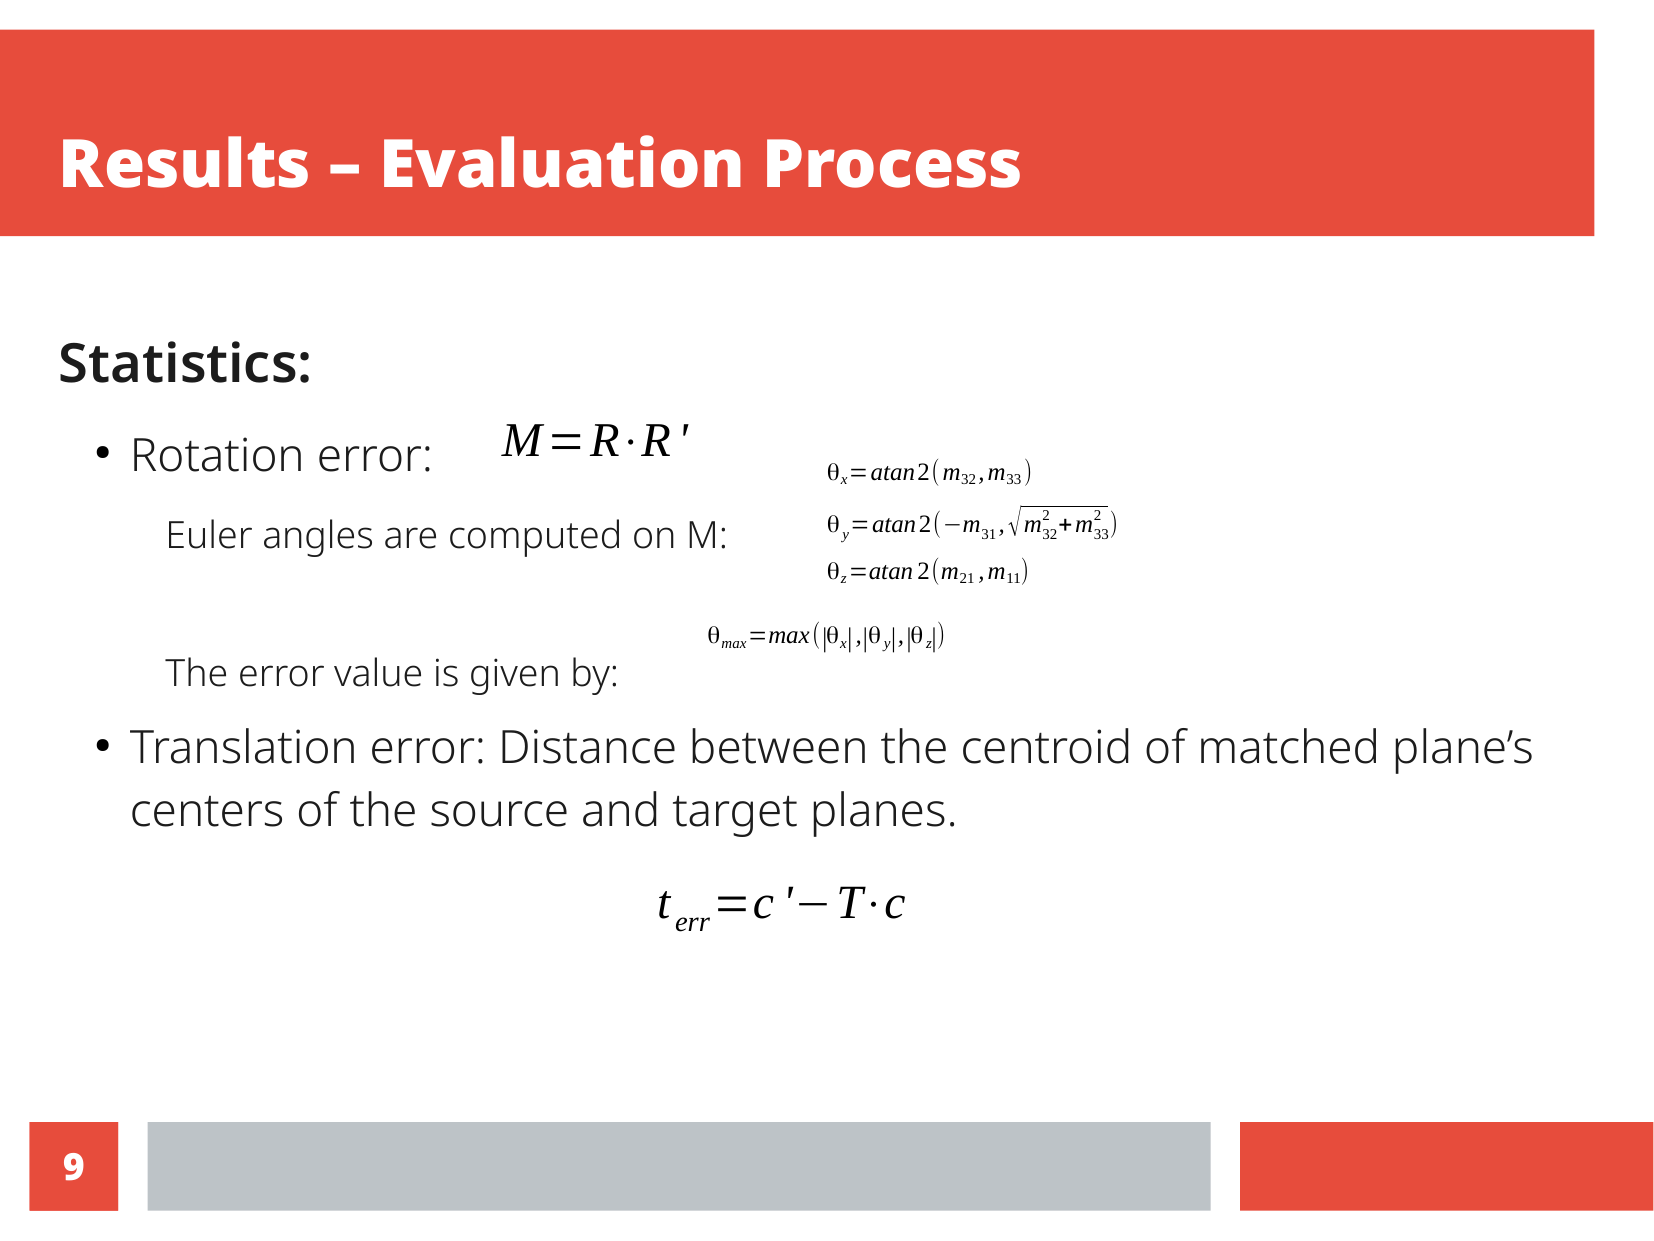

# Results – Evaluation Process
Statistics:
Rotation error:
Euler angles are computed on M:
The error value is given by:
Translation error: Distance between the centroid of matched plane’s centers of the source and target planes.
9